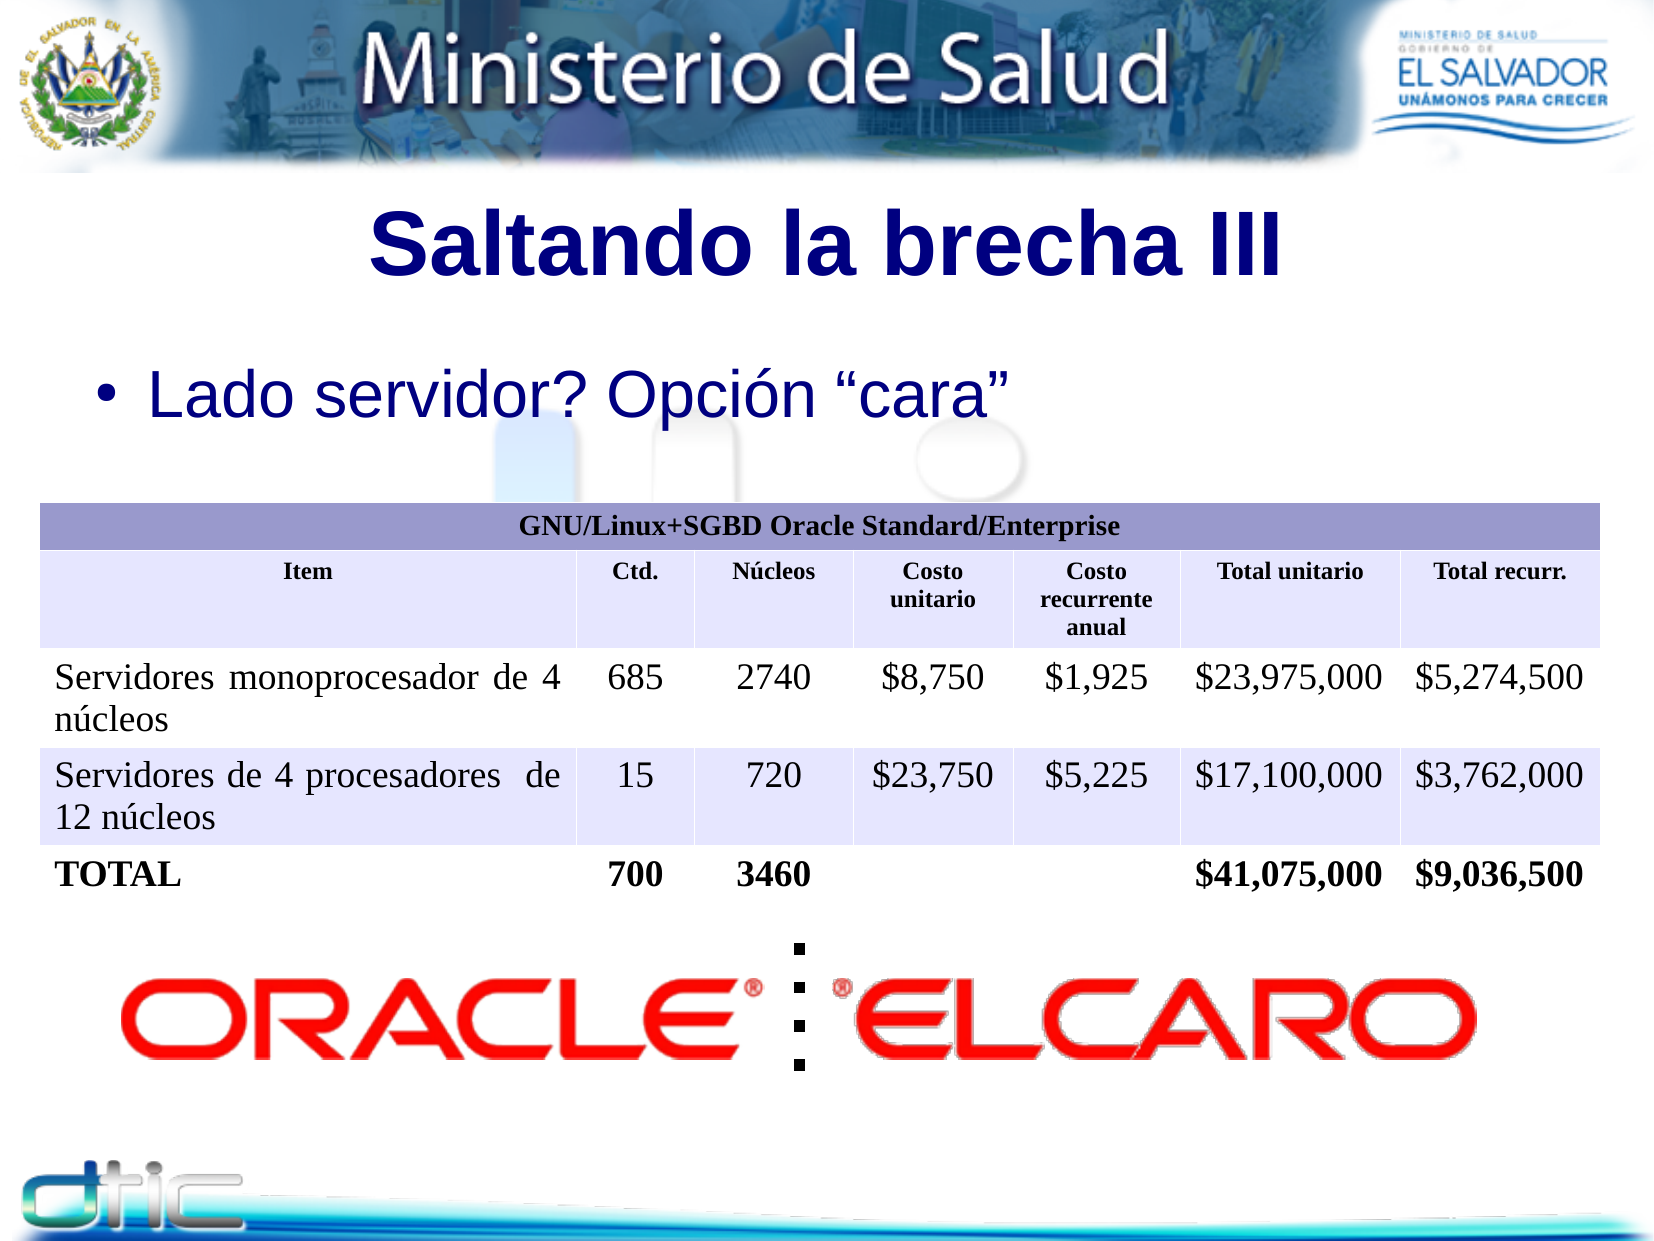

# Saltando la brecha III
Lado servidor? Opción “cara”
| GNU/Linux+SGBD Oracle Standard/Enterprise | | | | | | |
| --- | --- | --- | --- | --- | --- | --- |
| Item | Ctd. | Núcleos | Costo unitario | Costo recurrente anual | Total unitario | Total recurr. |
| Servidores monoprocesador de 4 núcleos | 685 | 2740 | $8,750 | $1,925 | $23,975,000 | $5,274,500 |
| Servidores de 4 procesadores de 12 núcleos | 15 | 720 | $23,750 | $5,225 | $17,100,000 | $3,762,000 |
| TOTAL | 700 | 3460 | | | $41,075,000 | $9,036,500 |